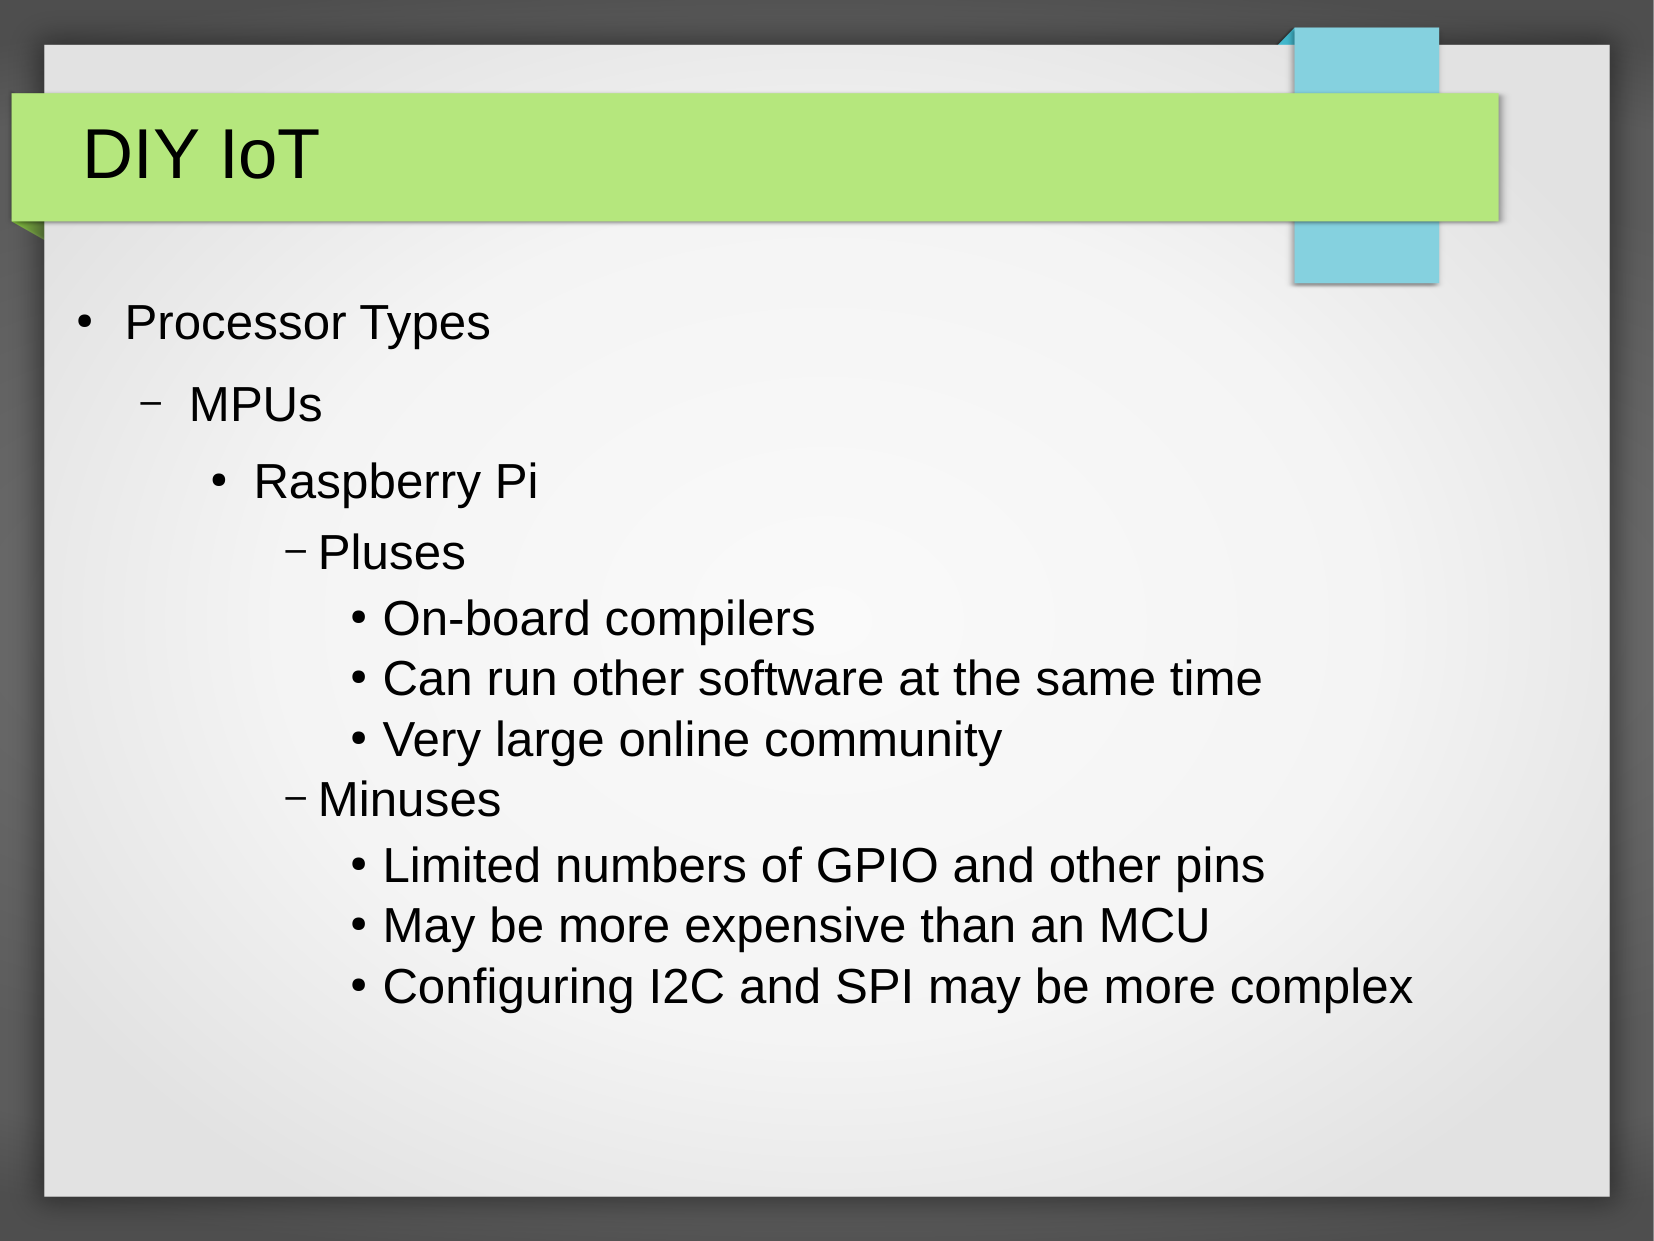

# DIY IoT
Processor Types
MPUs
Raspberry Pi
Pluses
On-board compilers
Can run other software at the same time
Very large online community
Minuses
Limited numbers of GPIO and other pins
May be more expensive than an MCU
Configuring I2C and SPI may be more complex